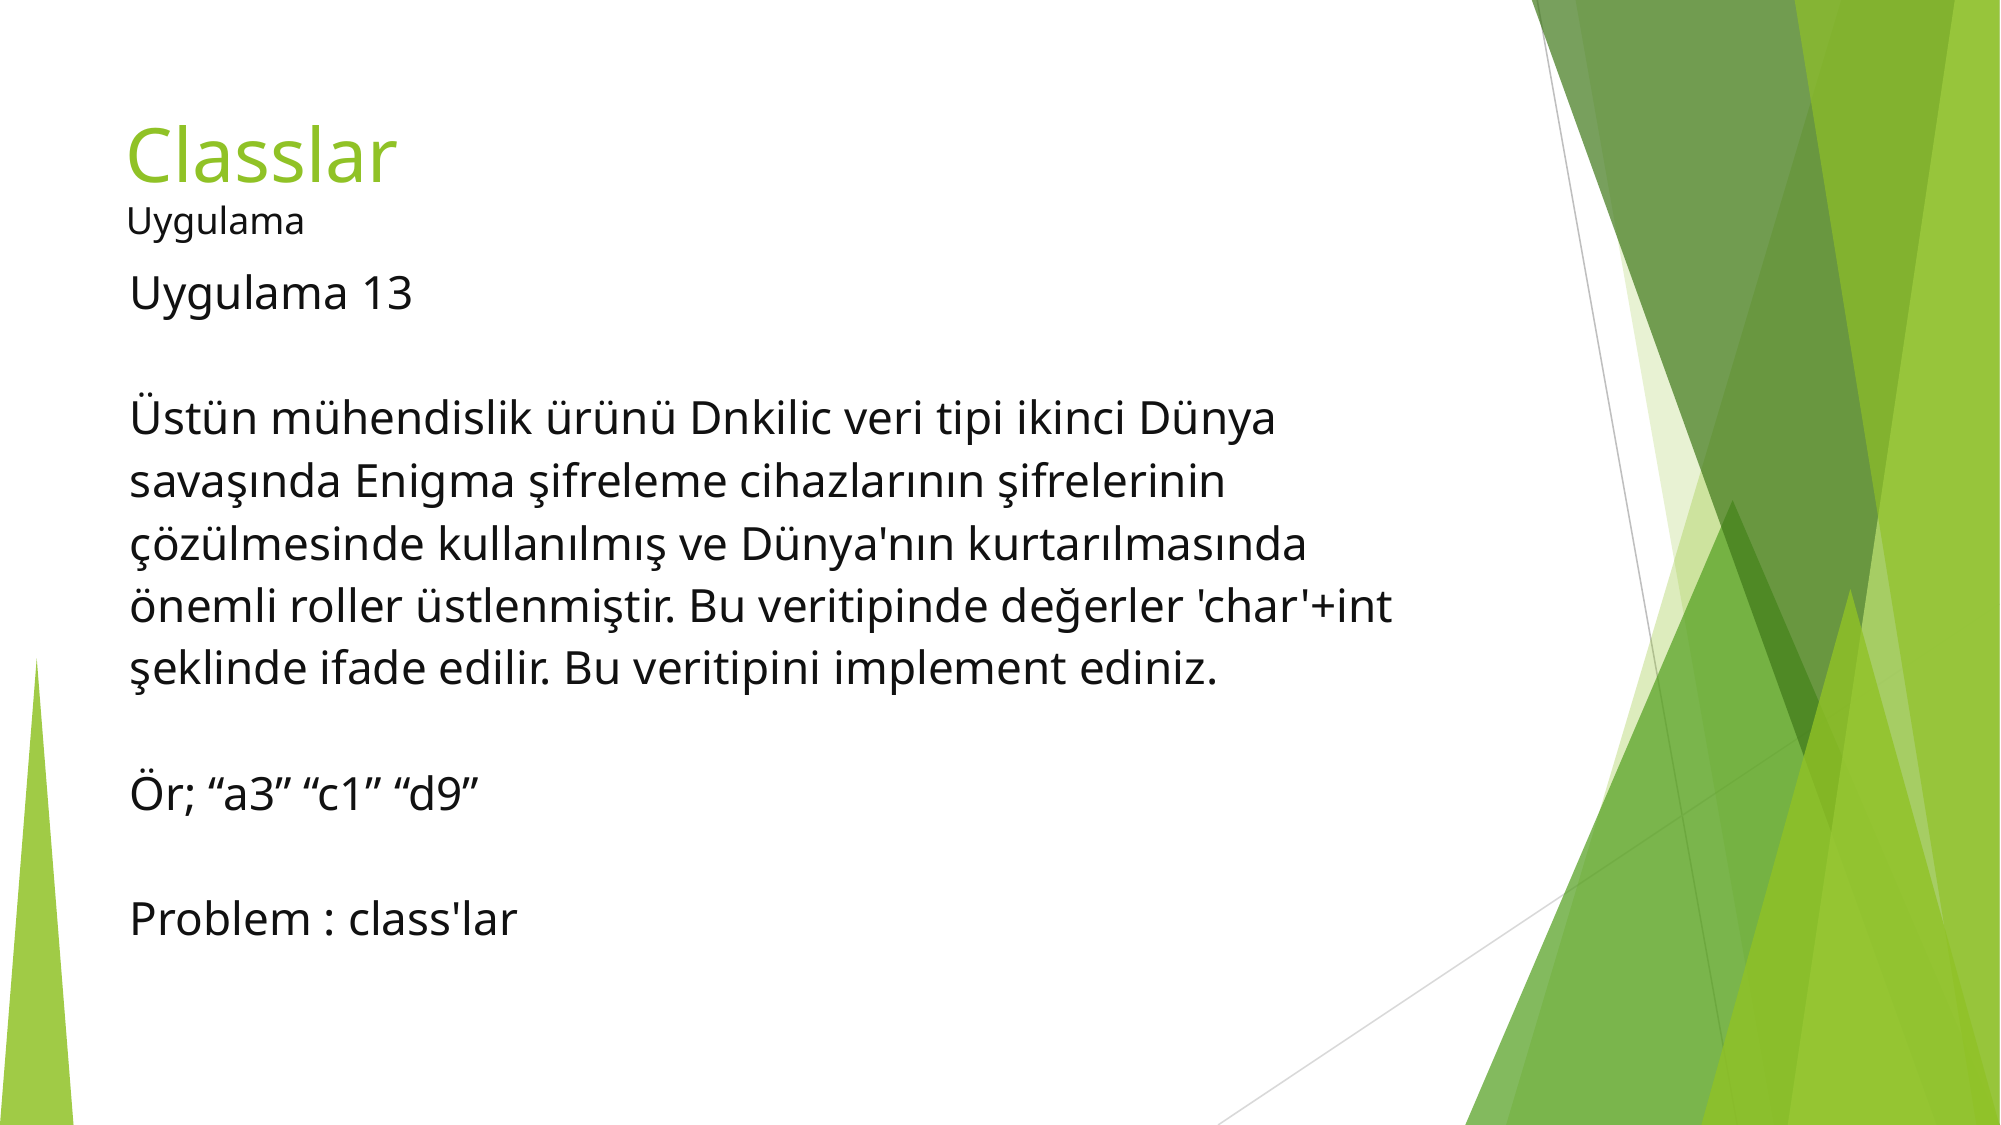

# Classlar Uygulama
Uygulama 13
Üstün mühendislik ürünü Dnkilic veri tipi ikinci Dünya savaşında Enigma şifreleme cihazlarının şifrelerinin çözülmesinde kullanılmış ve Dünya'nın kurtarılmasında önemli roller üstlenmiştir. Bu veritipinde değerler 'char'+int şeklinde ifade edilir. Bu veritipini implement ediniz.
Ör; “a3” “c1” “d9”
Problem : class'lar